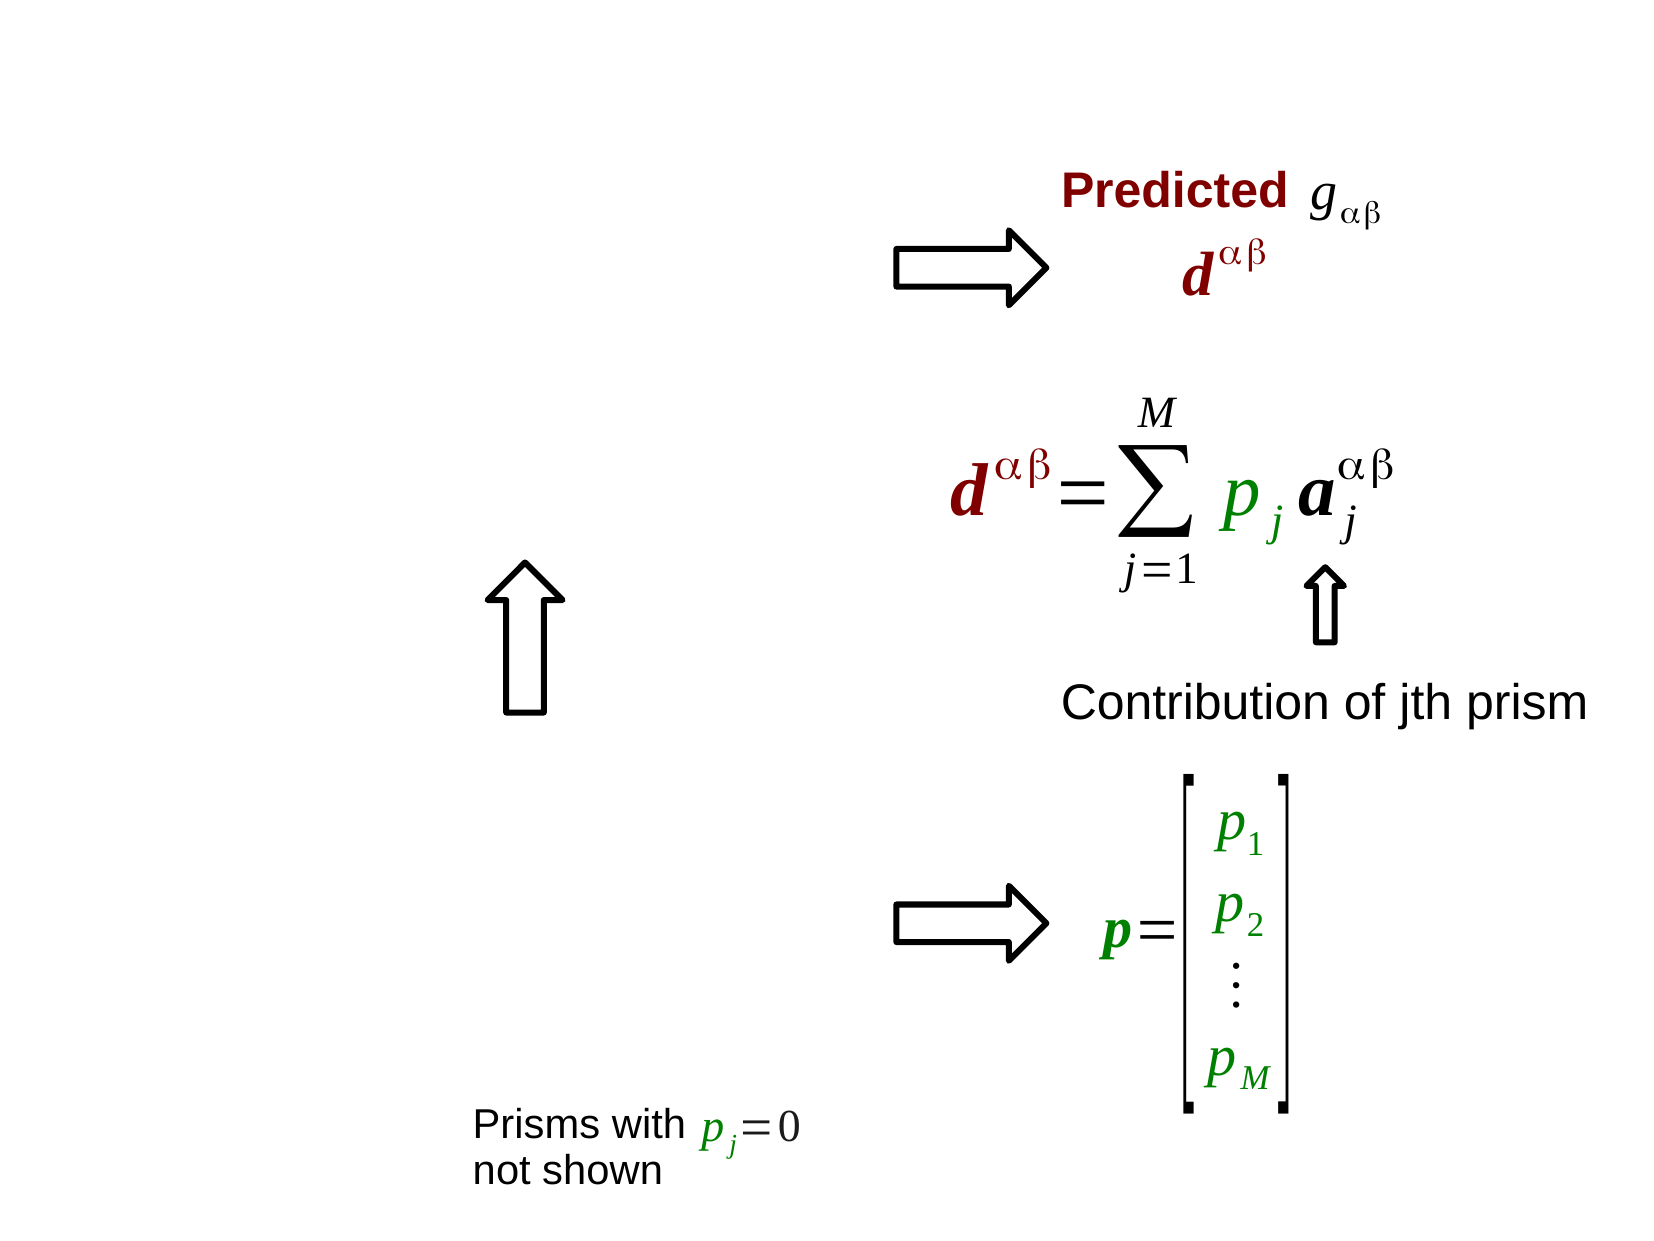

Predicted
Contribution of jth prism
Prisms with
not shown